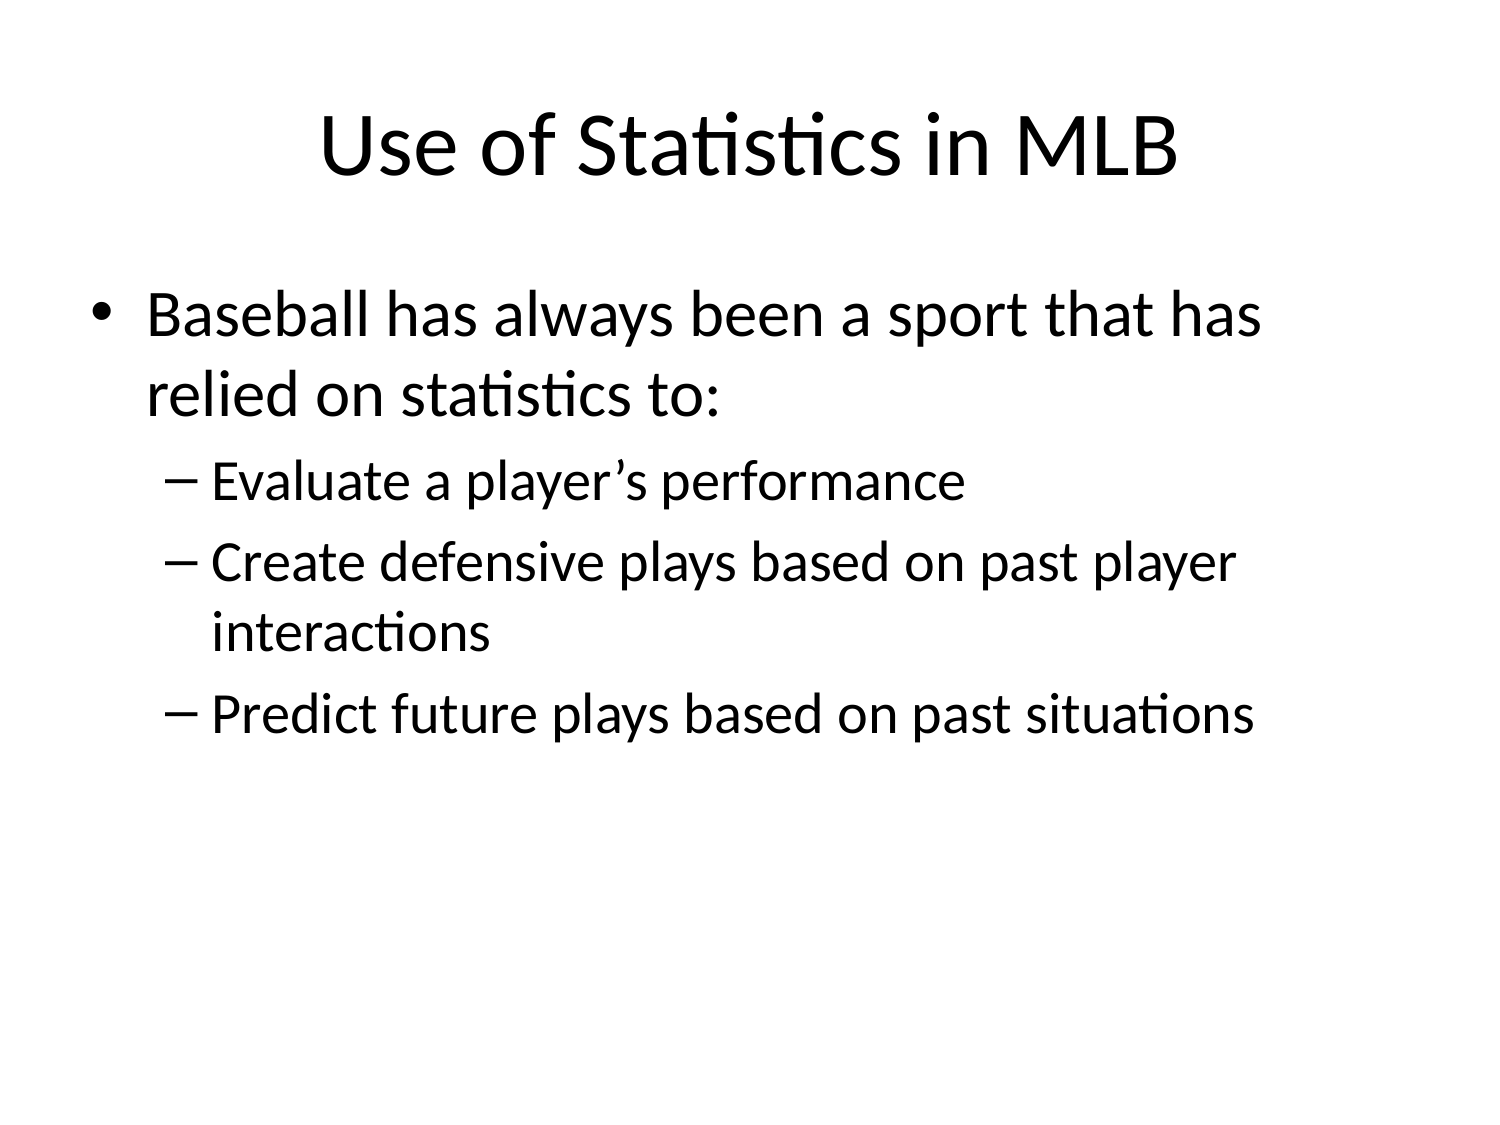

# Use of Statistics in MLB
Baseball has always been a sport that has relied on statistics to:
Evaluate a player’s performance
Create defensive plays based on past player interactions
Predict future plays based on past situations